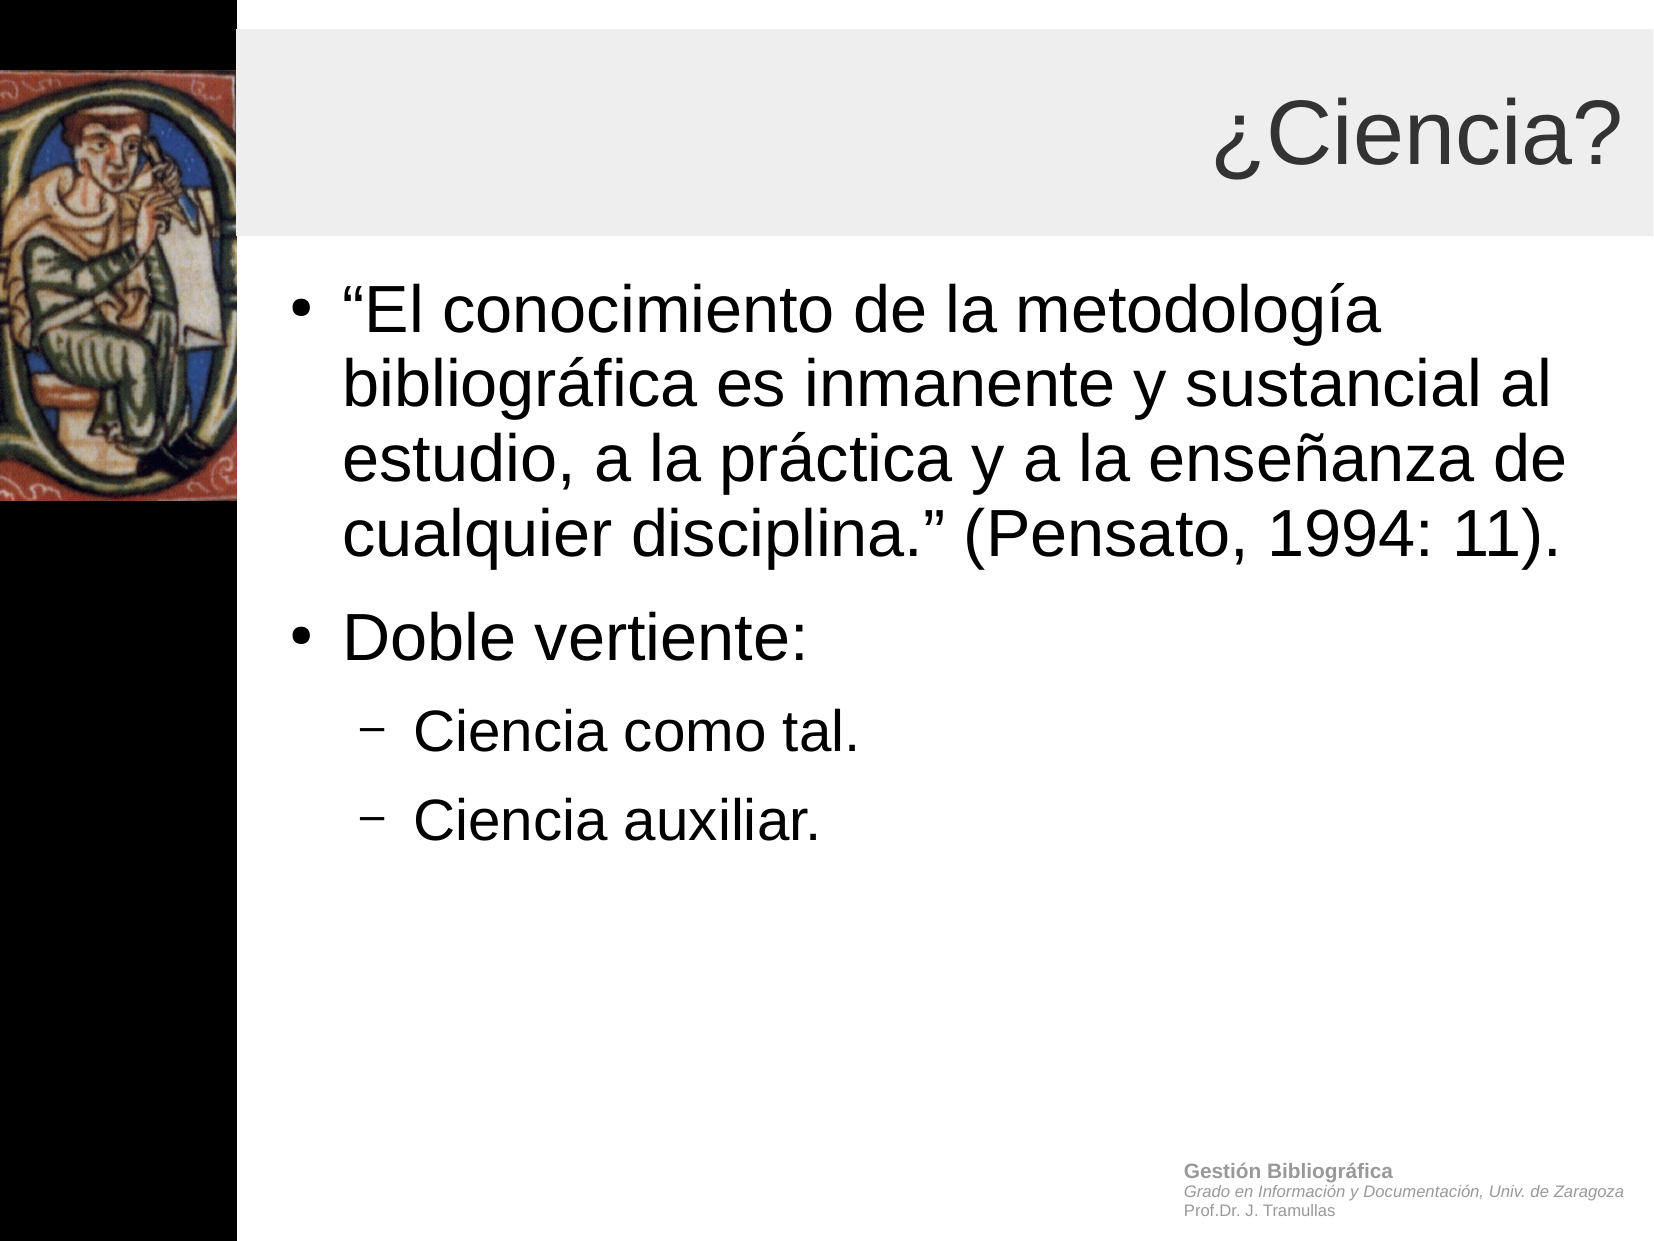

# ¿Ciencia?
“El conocimiento de la metodología bibliográfica es inmanente y sustancial al estudio, a la práctica y a la enseñanza de cualquier disciplina.” (Pensato, 1994: 11).
Doble vertiente:
Ciencia como tal.
Ciencia auxiliar.